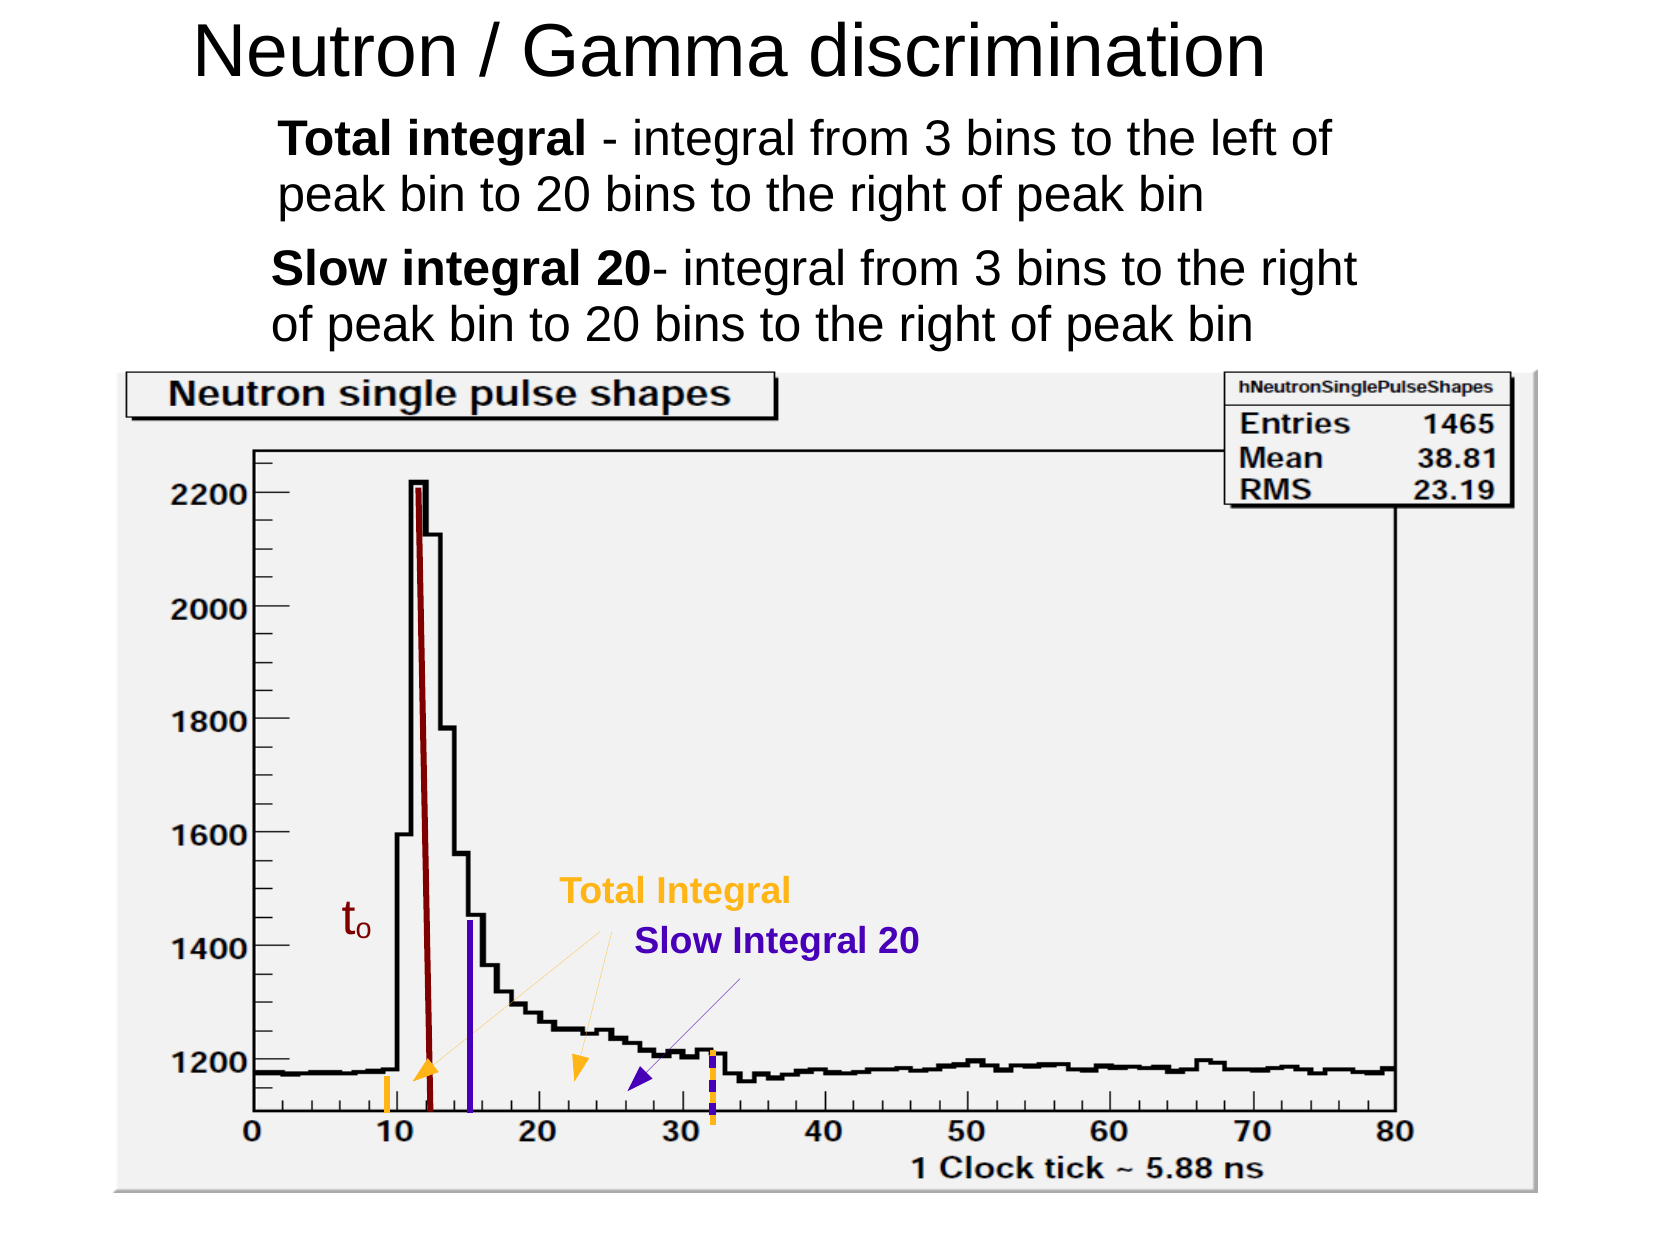

Neutron / Gamma discrimination
Total integral - integral from 3 bins to the left of peak bin to 20 bins to the right of peak bin
Slow integral 20- integral from 3 bins to the right of peak bin to 20 bins to the right of peak bin
Total Integral
to
Slow Integral 20